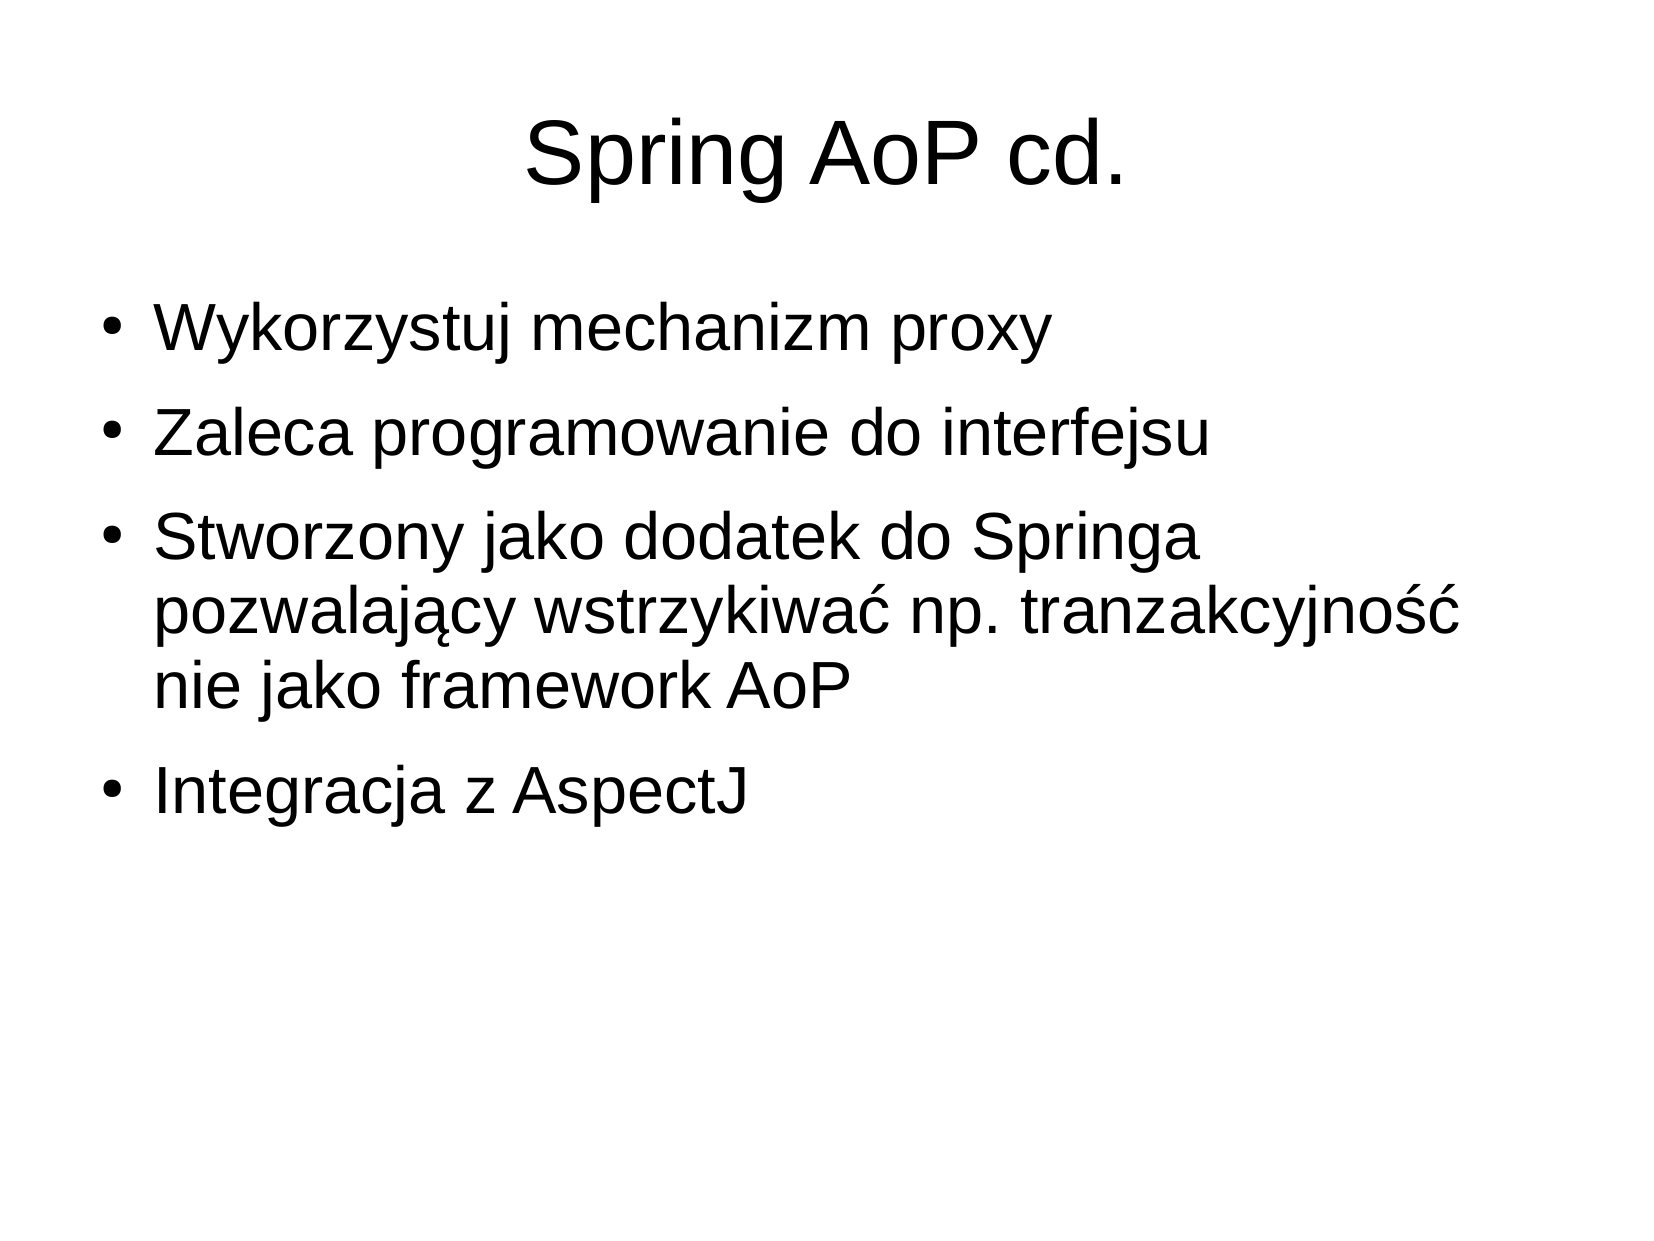

# Spring AoP cd.
Wykorzystuj mechanizm proxy
Zaleca programowanie do interfejsu
Stworzony jako dodatek do Springa pozwalający wstrzykiwać np. tranzakcyjność nie jako framework AoP
Integracja z AspectJ